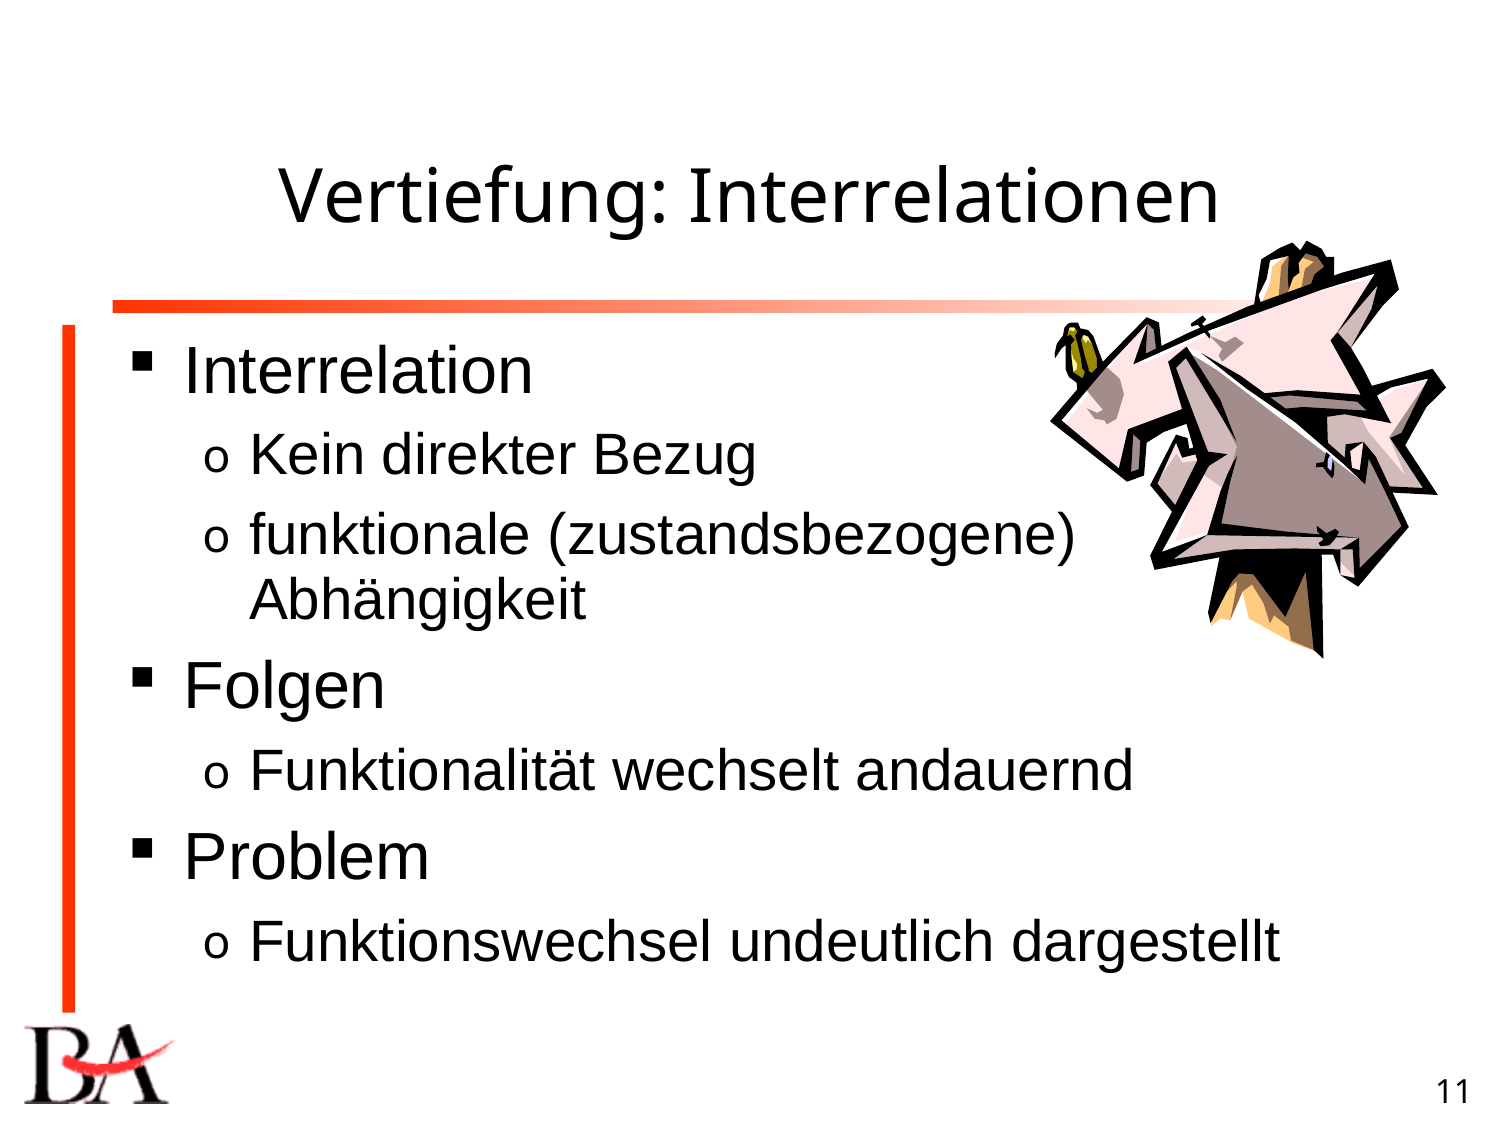

# Vertiefung: Interrelationen
Interrelation
Kein direkter Bezug
funktionale (zustandsbezogene) Abhängigkeit
Folgen
Funktionalität wechselt andauernd
Problem
Funktionswechsel undeutlich dargestellt